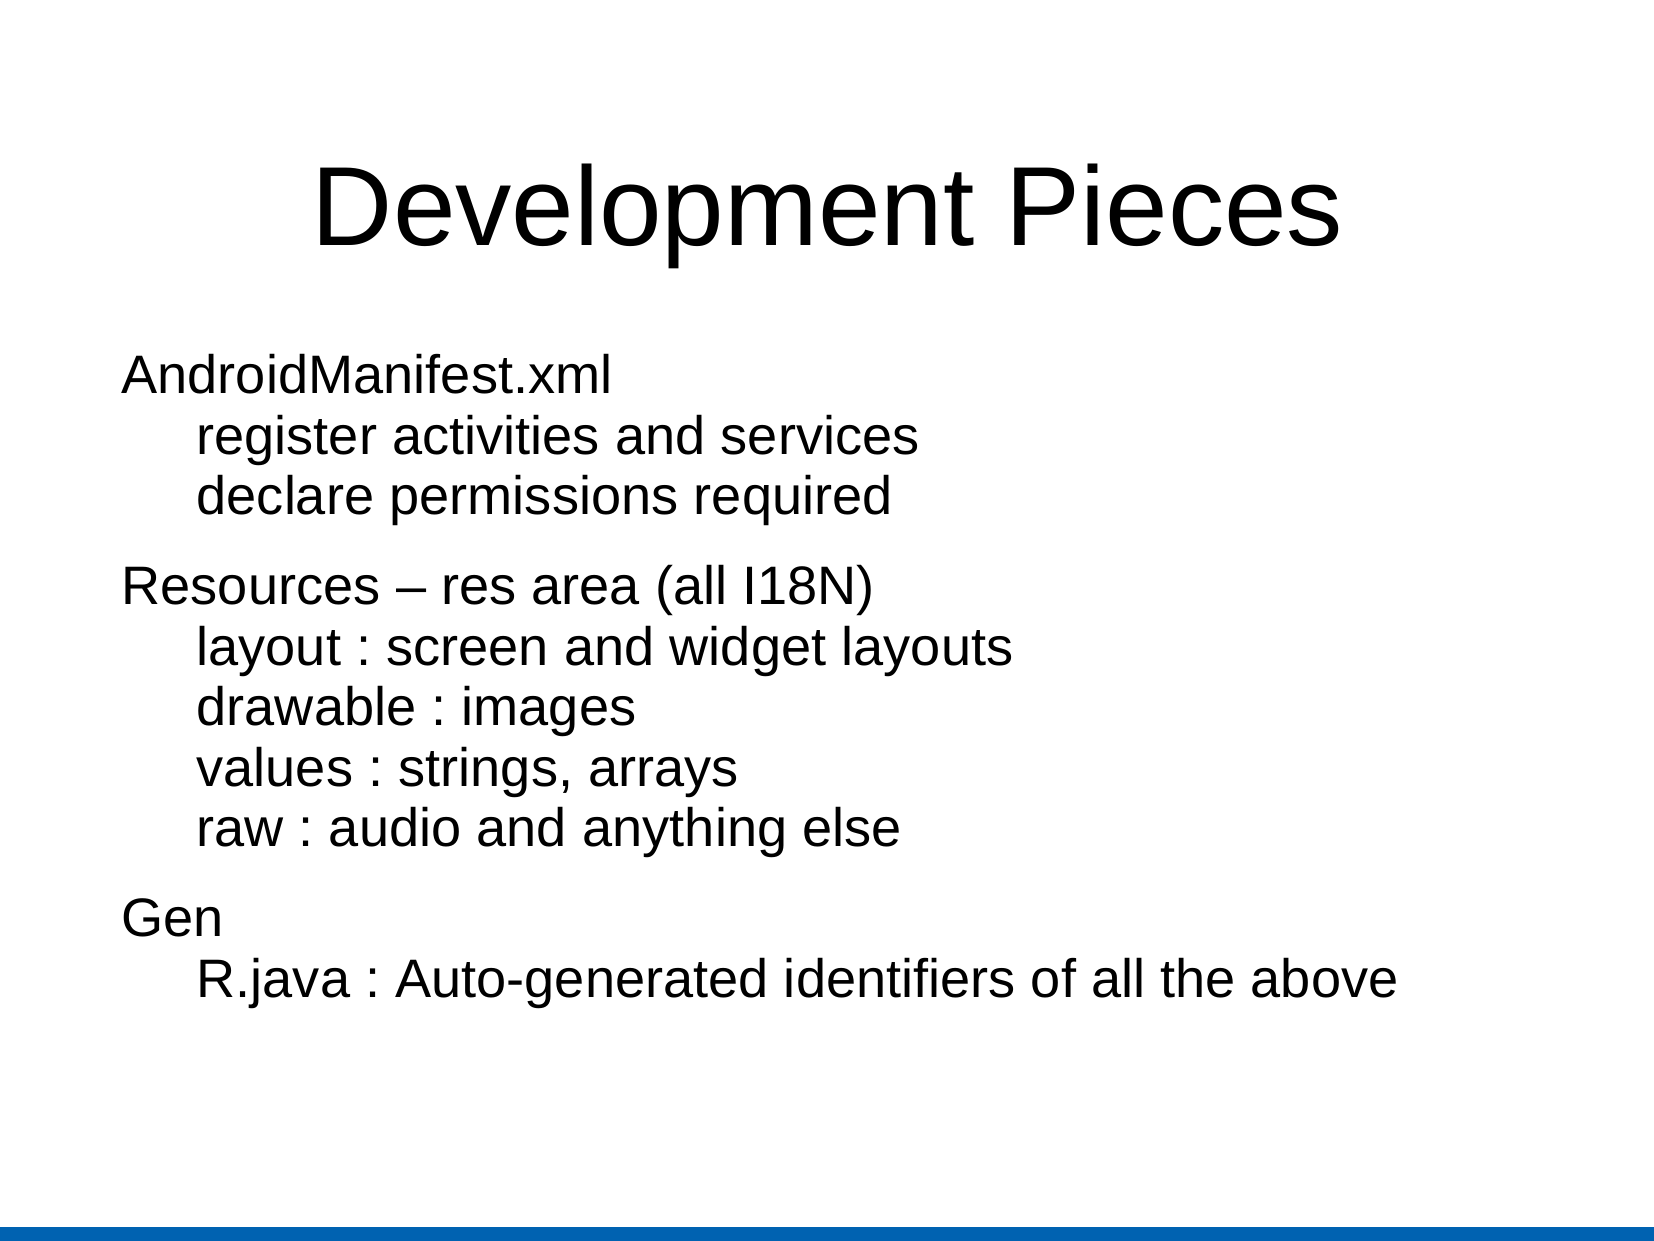

# Development Pieces
AndroidManifest.xml
	register activities and services
	declare permissions required
Resources – res area (all I18N)
	layout : screen and widget layouts
	drawable : images
	values : strings, arrays
	raw : audio and anything else
Gen
	R.java : Auto-generated identifiers of all the above